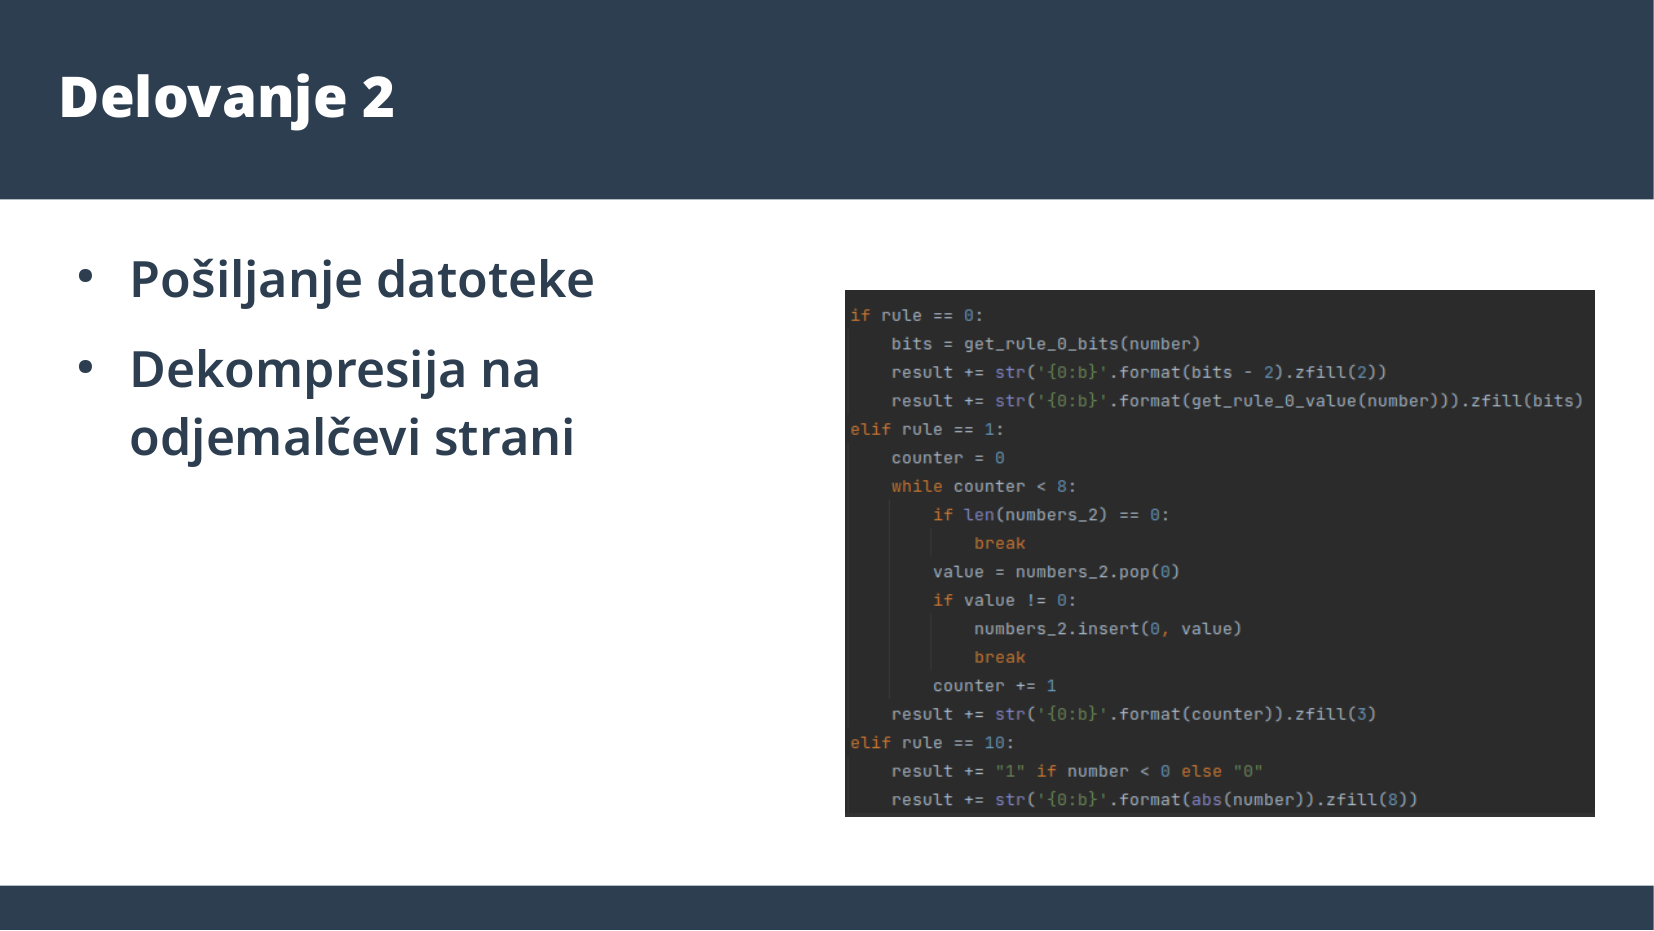

# Delovanje 2
Pošiljanje datoteke
Dekompresija na odjemalčevi strani